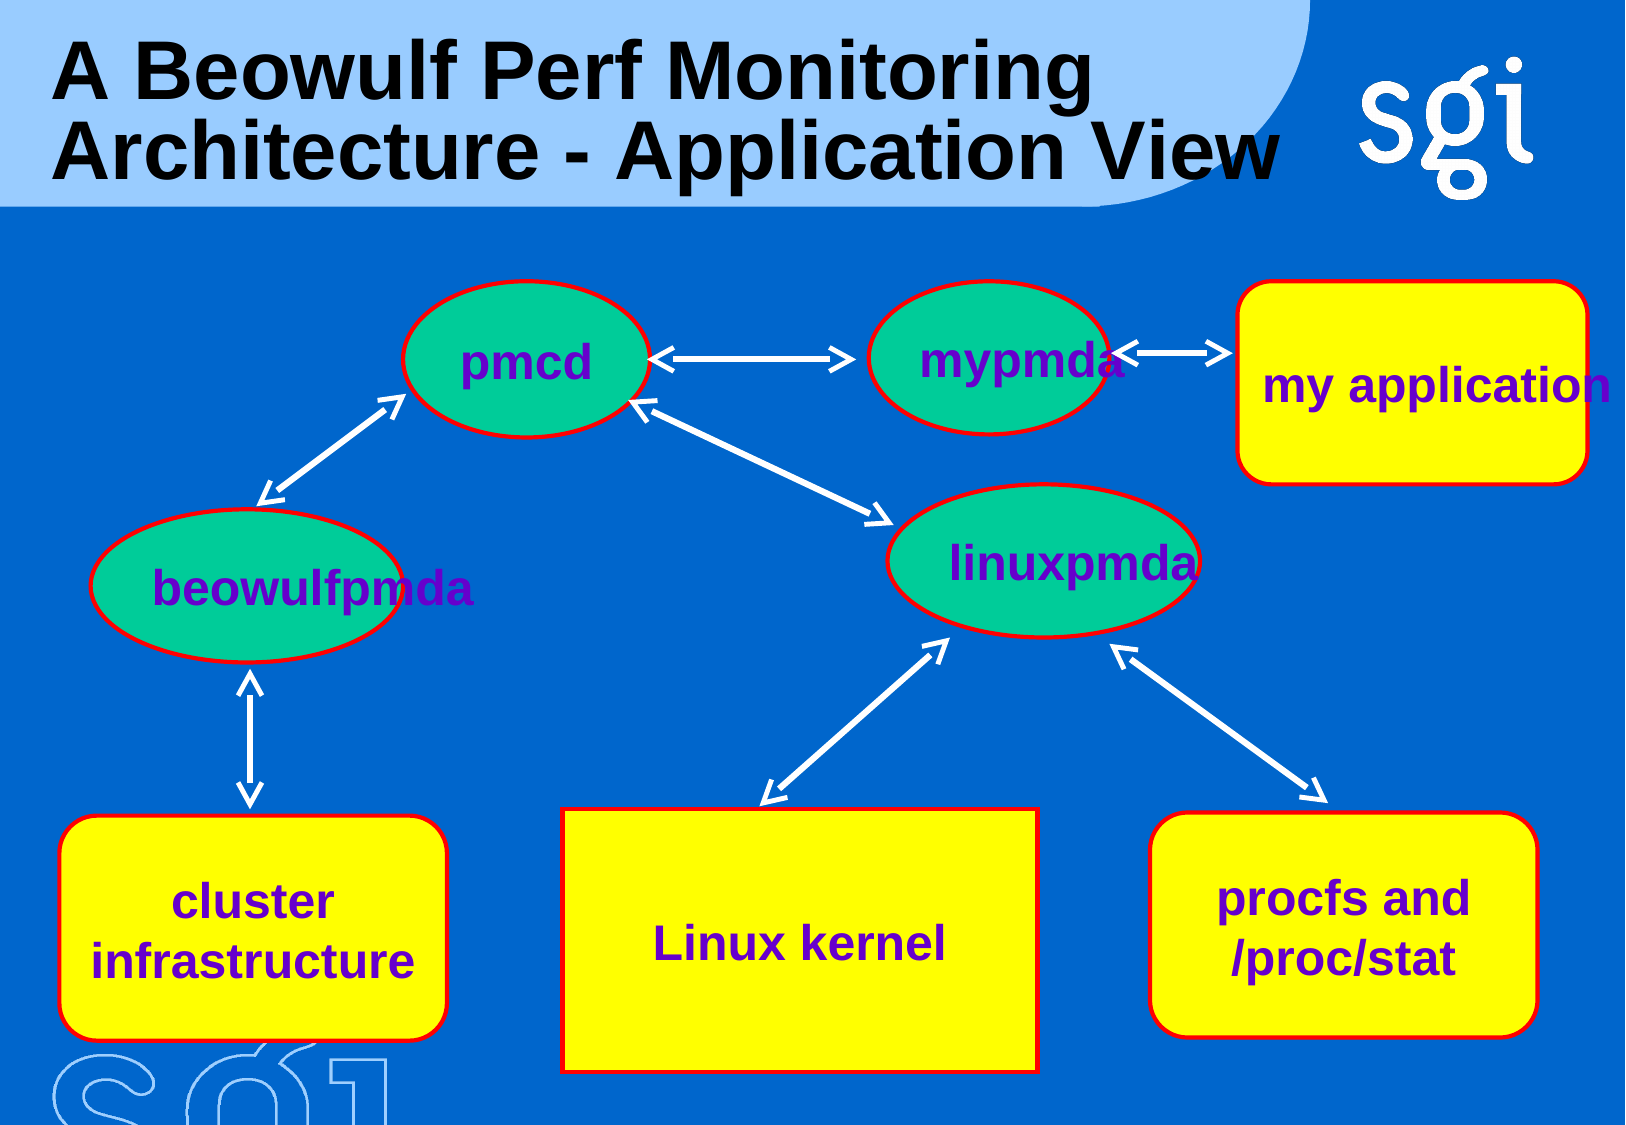

# A Beowulf Perf Monitoring Architecture - Application View
pmcd
mypmda
my application
linuxpmda
beowulfpmda
Linux kernel
procfs and
/proc/stat
cluster
infrastructure